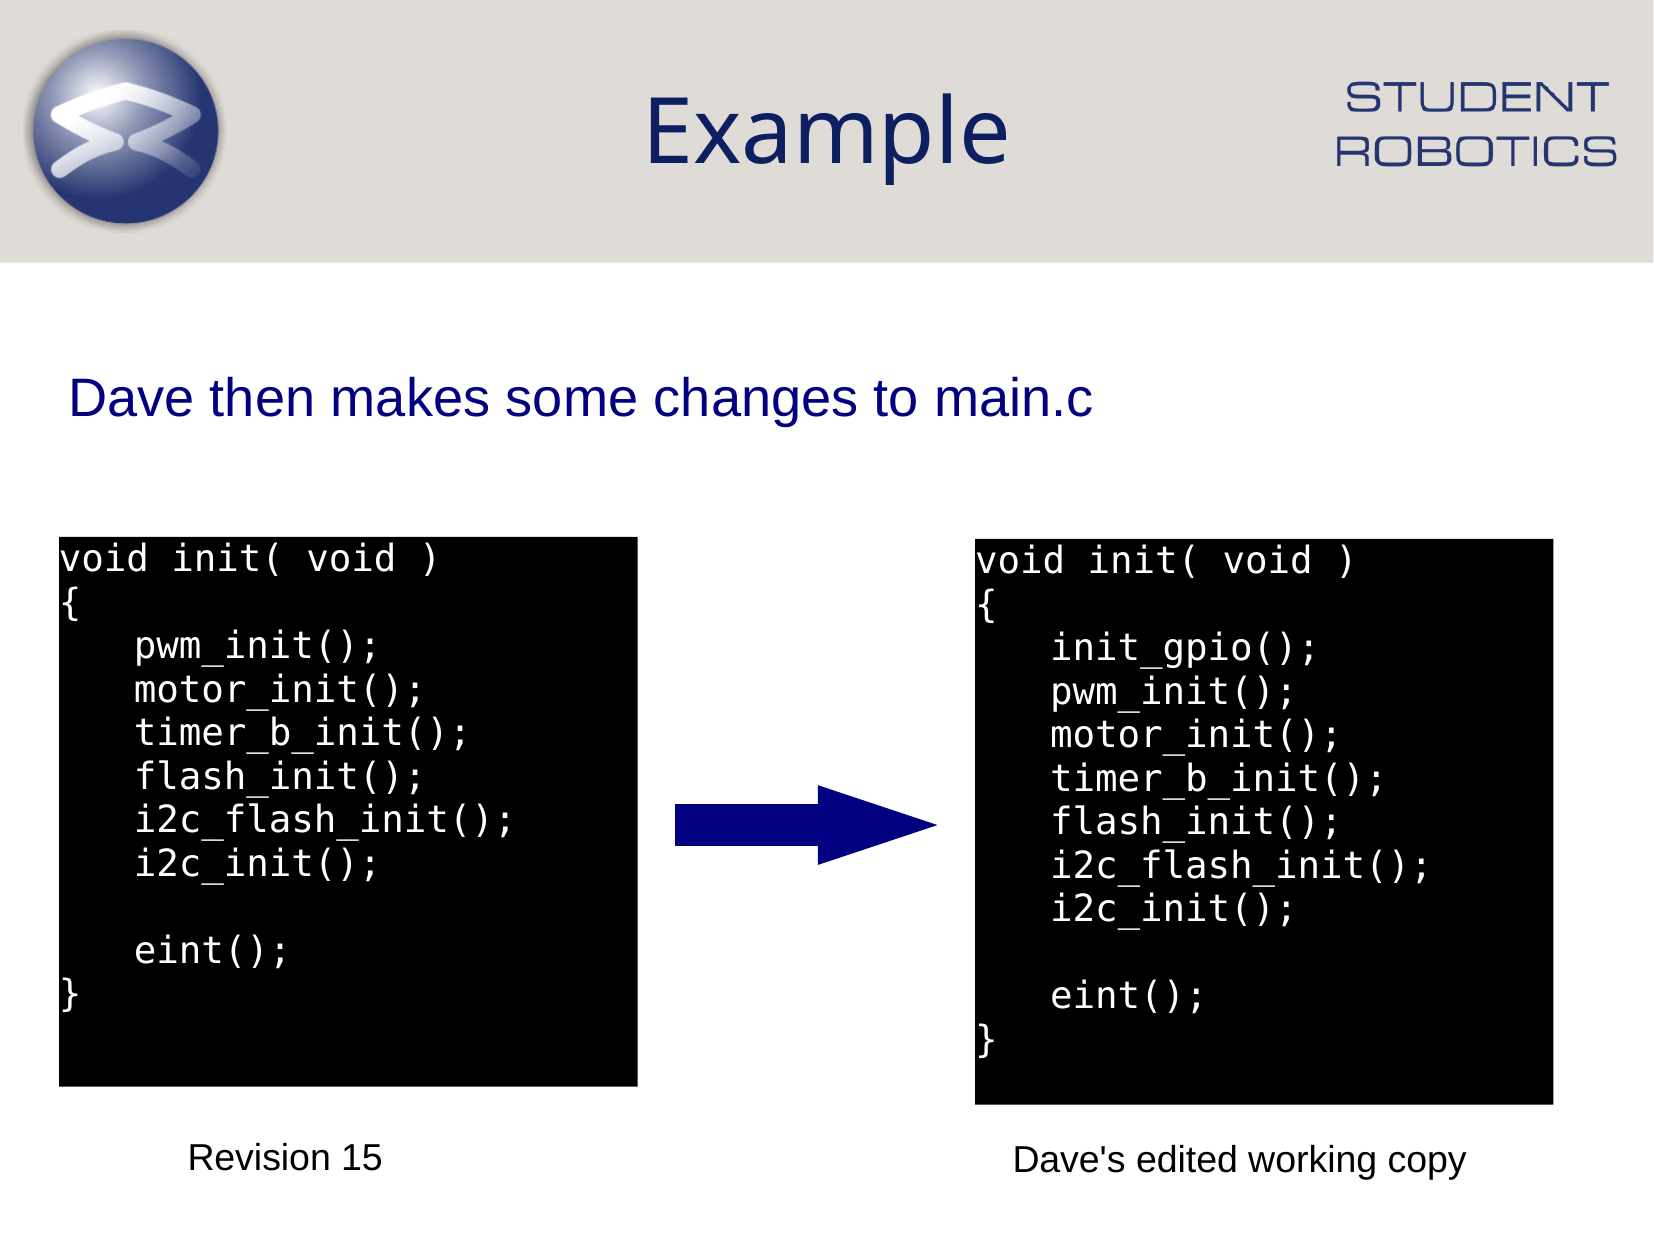

# Example
Dave then makes some changes to main.c
void init( void )
{
	pwm_init();
	motor_init();
	timer_b_init();
	flash_init();
	i2c_flash_init();
	i2c_init();
	eint();
}
void init( void )
{
	init_gpio();
	pwm_init();
	motor_init();
	timer_b_init();
	flash_init();
	i2c_flash_init();
	i2c_init();
	eint();
}
Revision 15
Dave's edited working copy